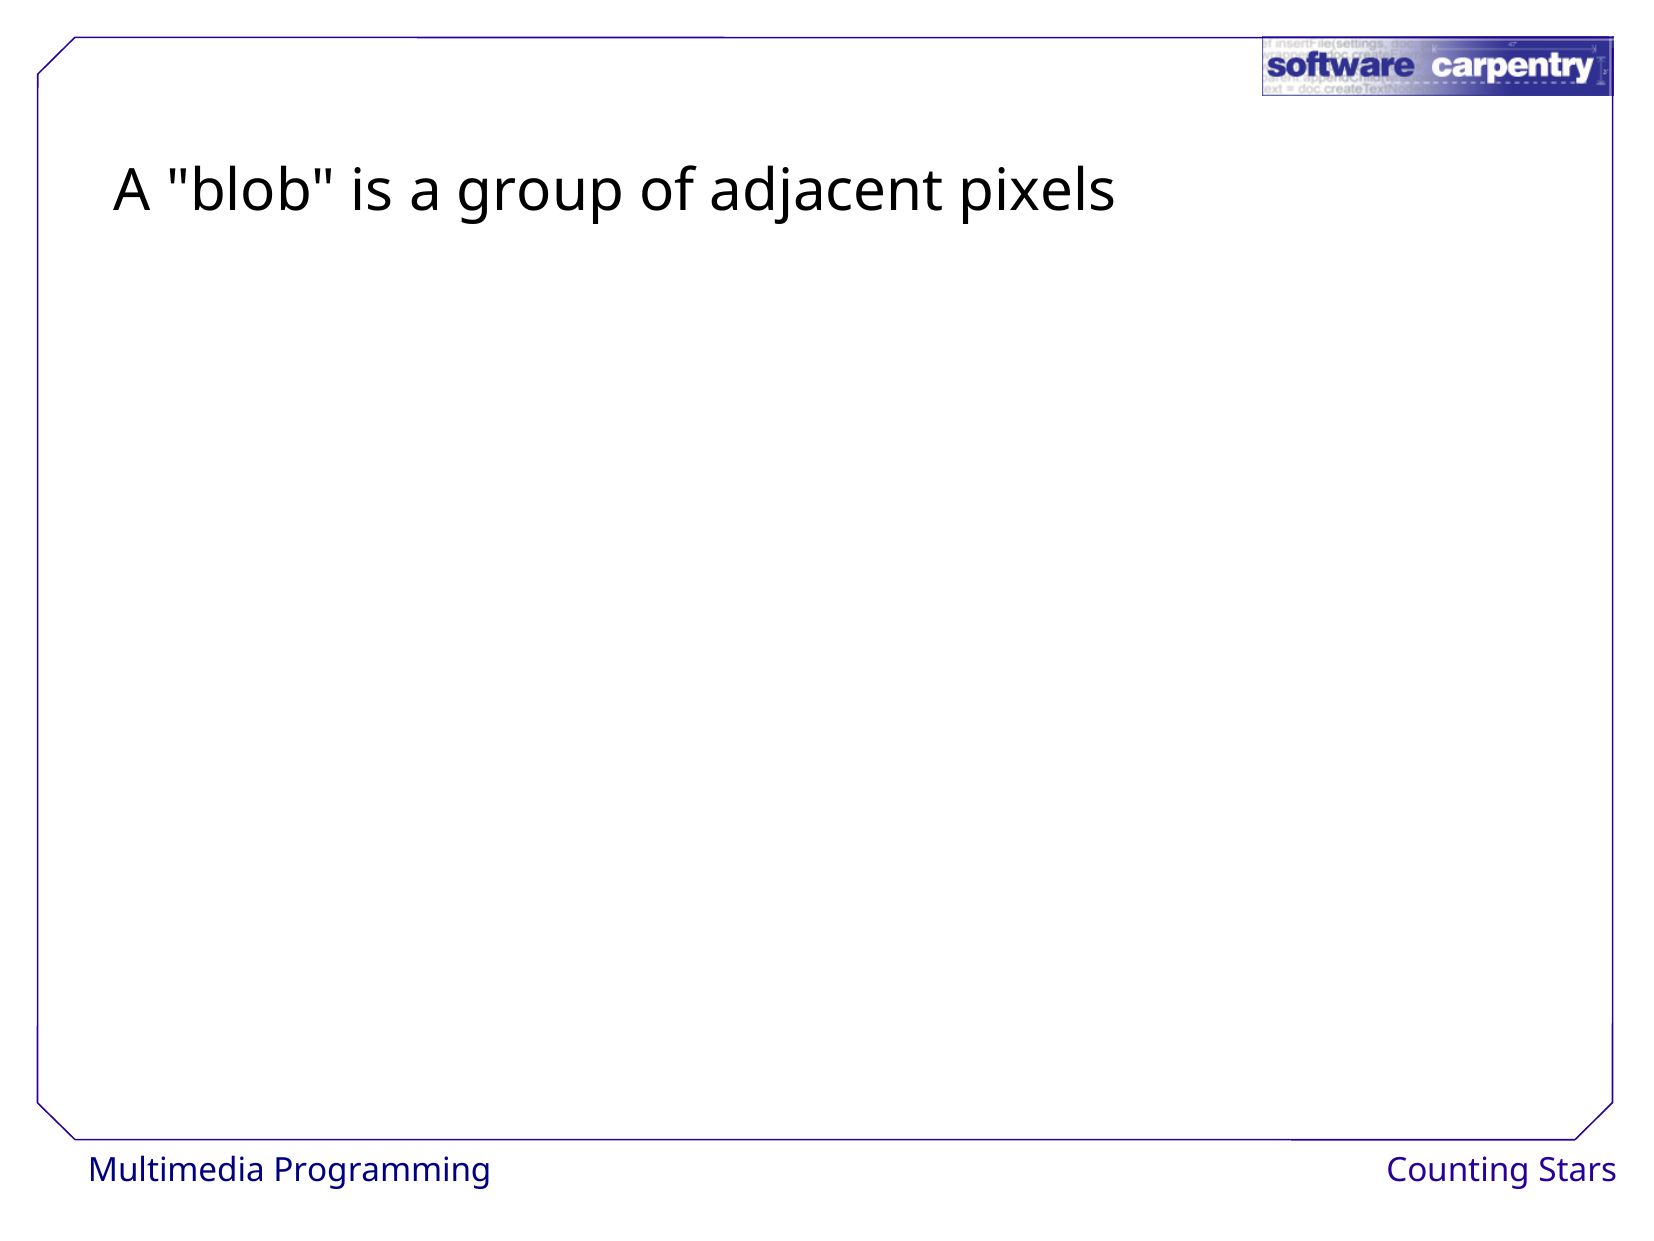

A "blob" is a group of adjacent pixels